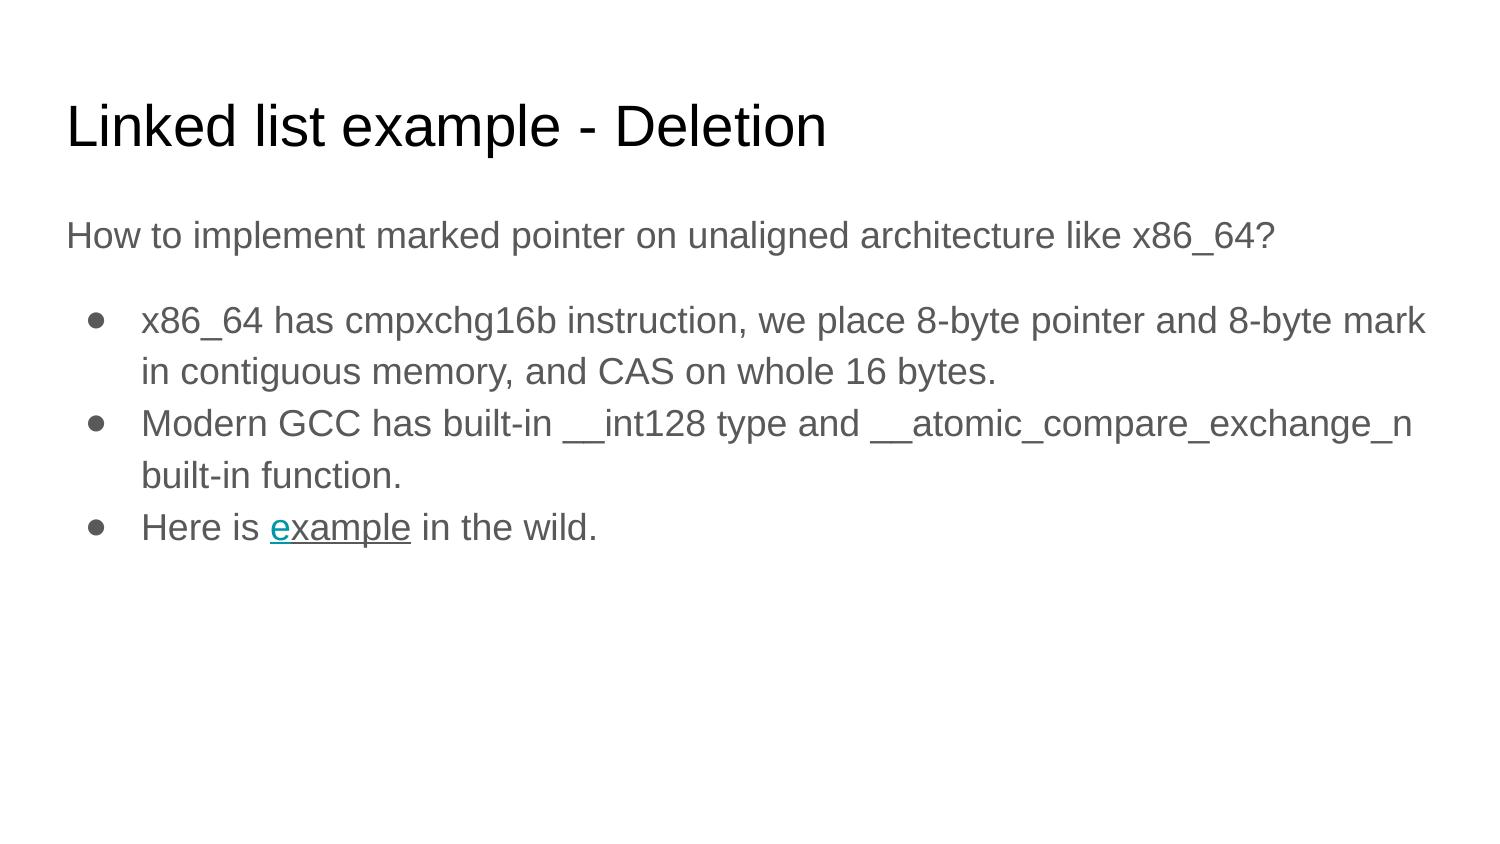

Linked list example - Deletion
# How to implement marked pointer on unaligned architecture like x86_64?
x86_64 has cmpxchg16b instruction, we place 8-byte pointer and 8-byte mark in contiguous memory, and CAS on whole 16 bytes.
Modern GCC has built-in __int128 type and __atomic_compare_exchange_n built-in function.
Here is example in the wild.